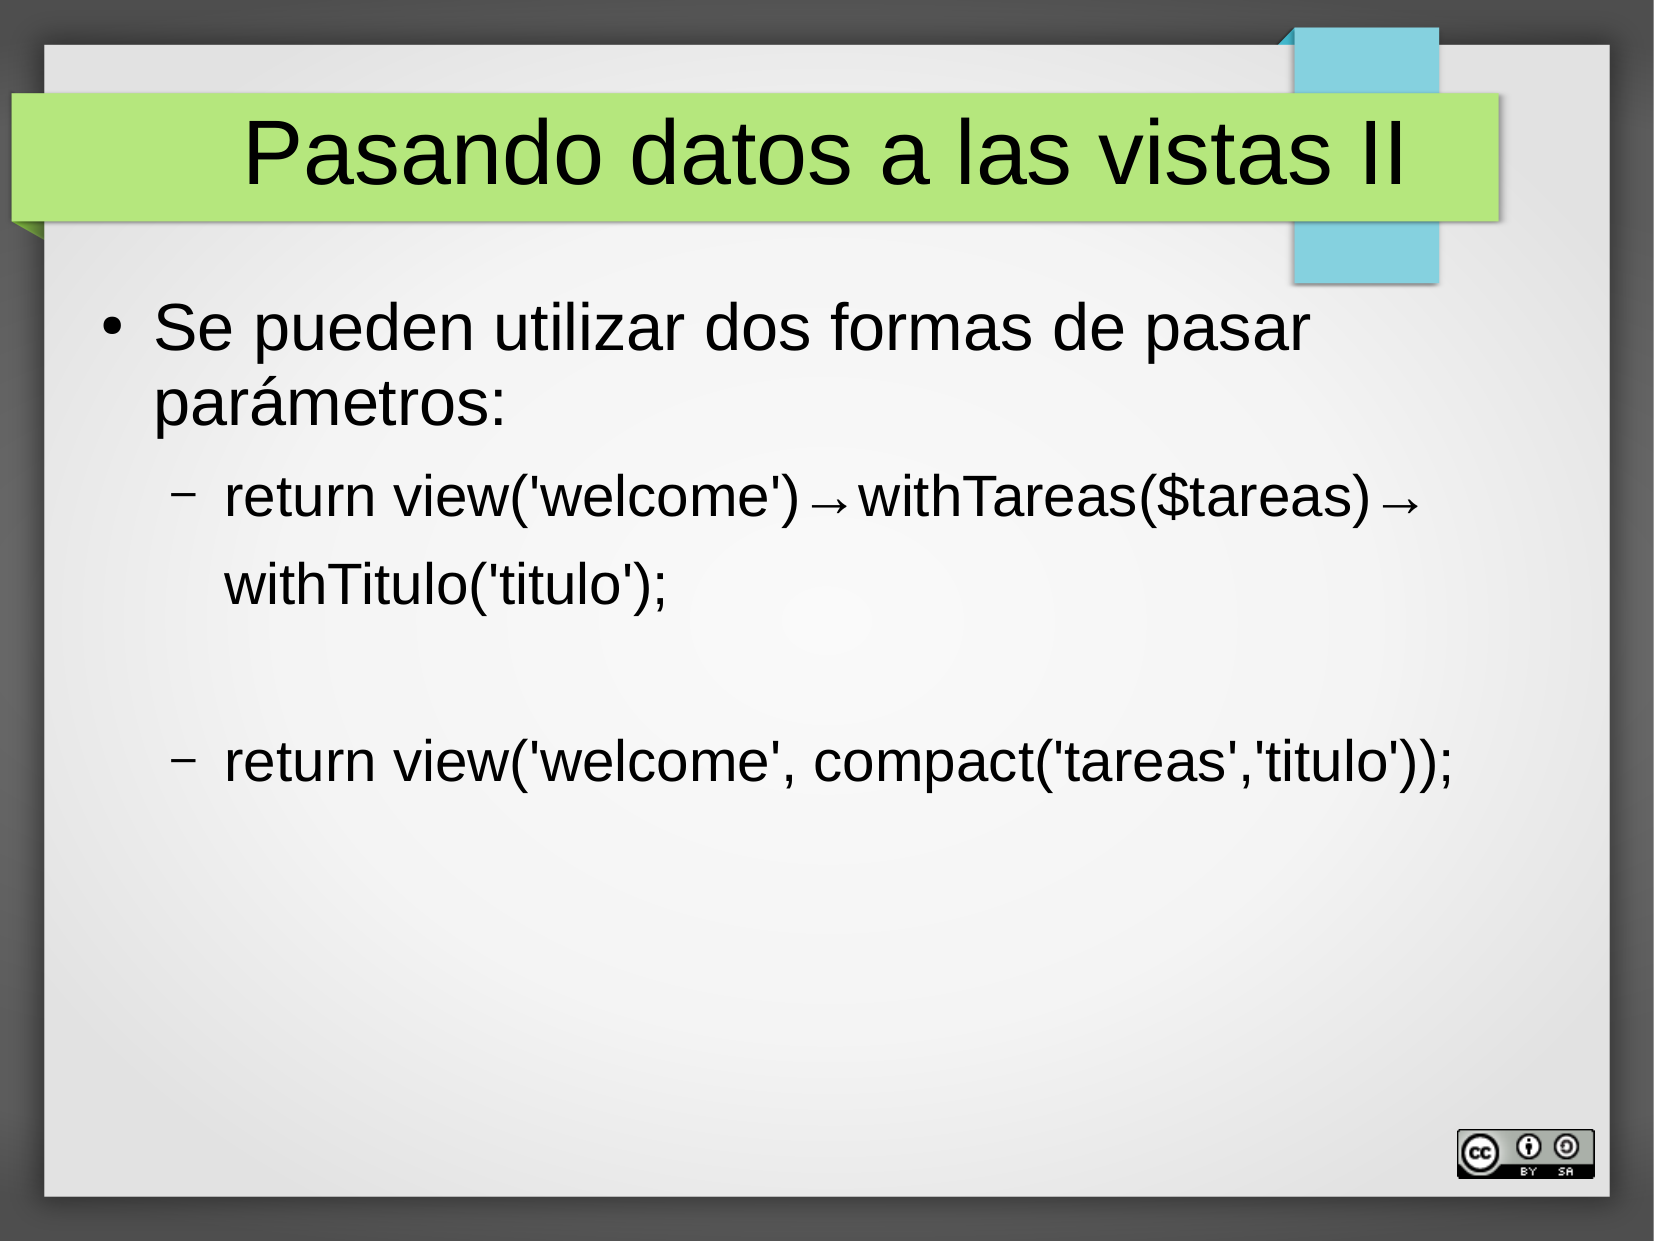

# Pasando datos a las vistas II
Se pueden utilizar dos formas de pasar parámetros:
return view('welcome')→withTareas($tareas)→
withTitulo('titulo');
return view('welcome', compact('tareas','titulo'));